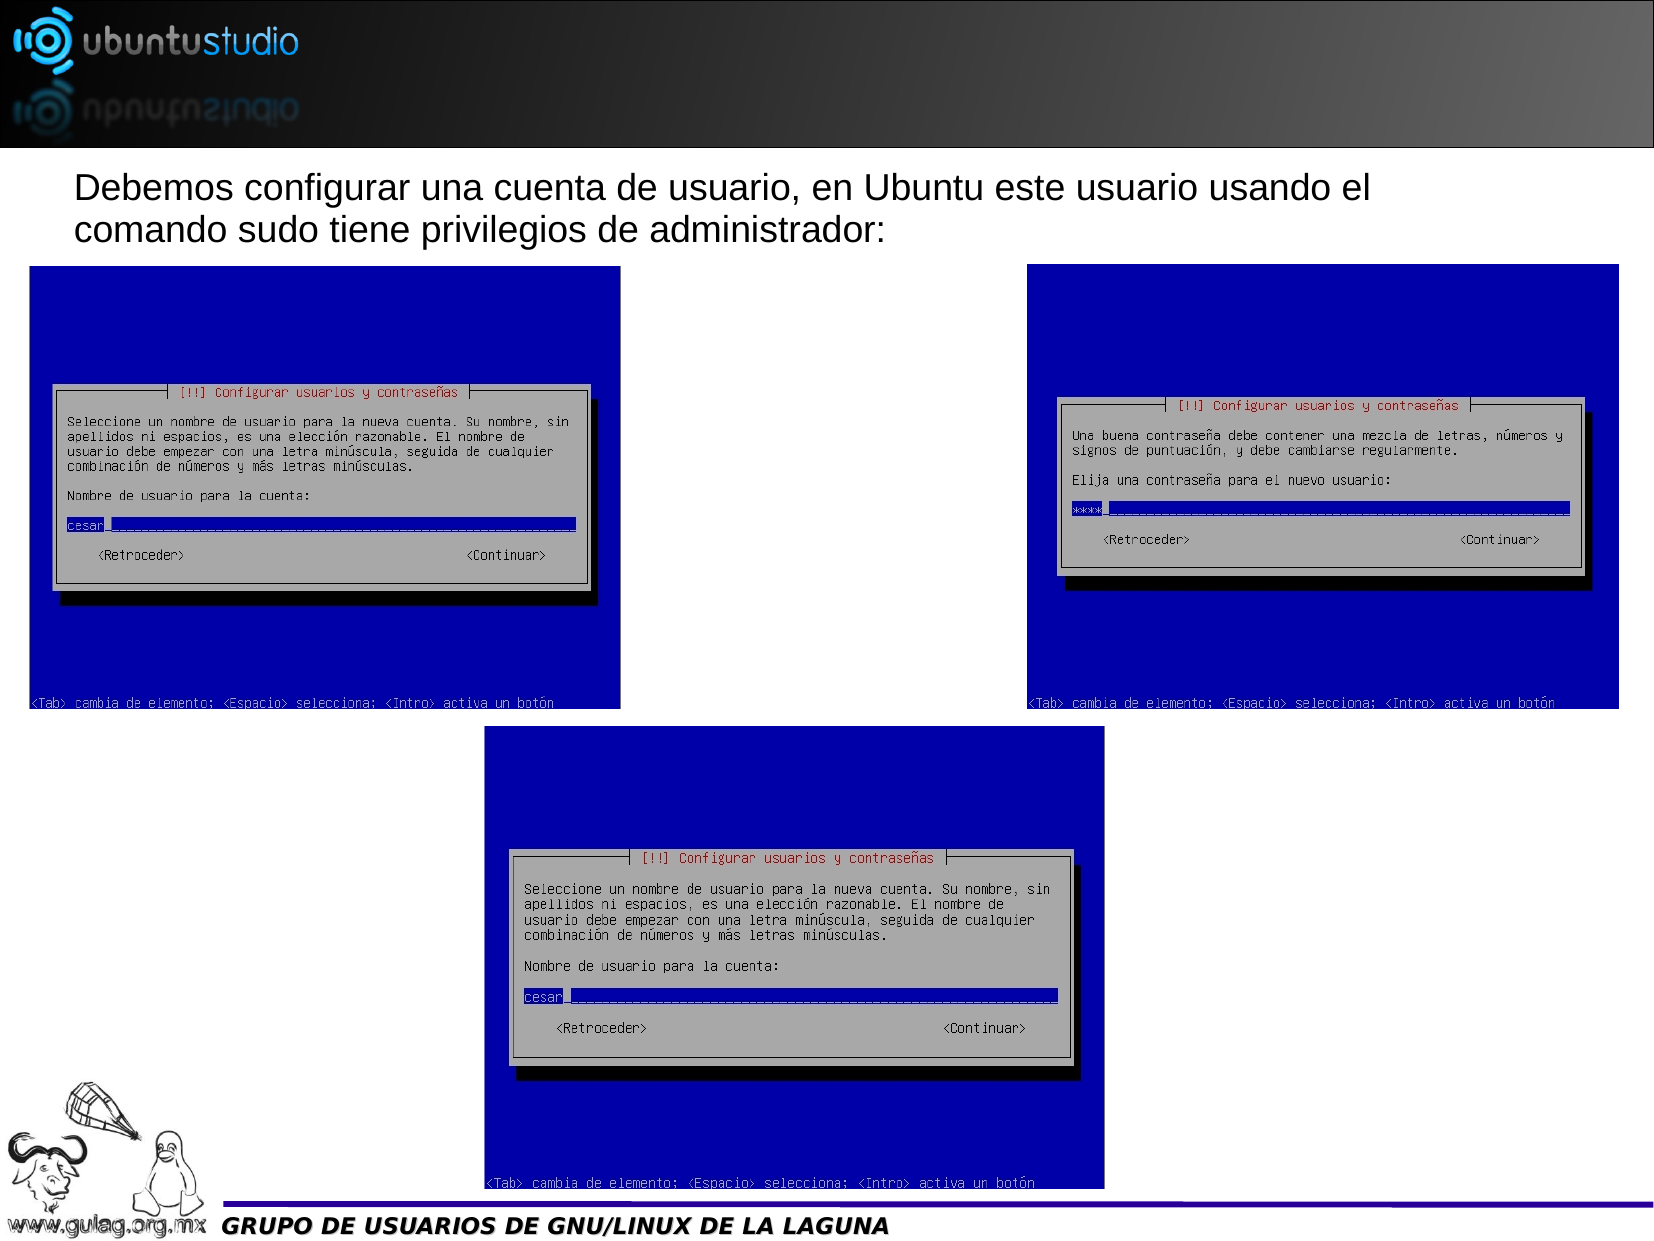

GRUPO DE USUARIOS DE GNU/LINUX DE LA LAGUNA
Debemos configurar una cuenta de usuario, en Ubuntu este usuario usando el comando sudo tiene privilegios de administrador: